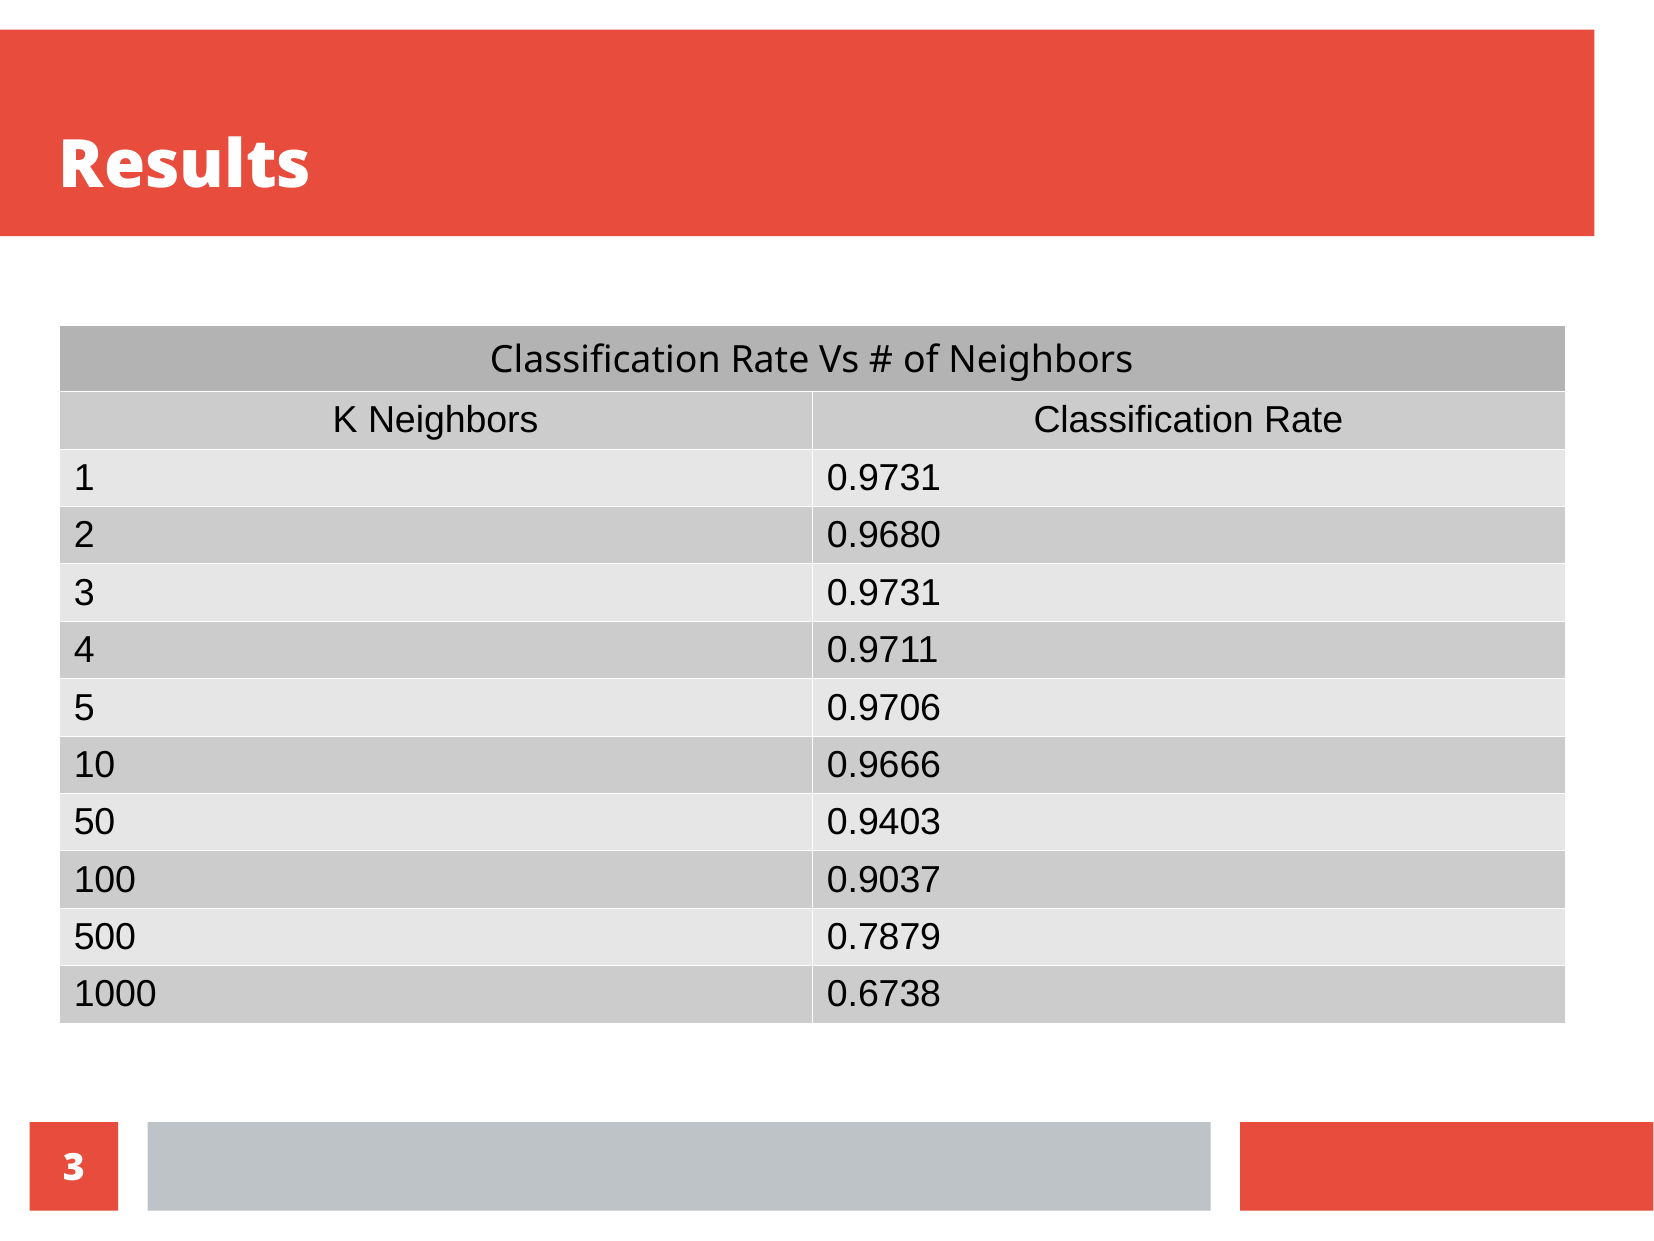

# Results
| Classification Rate Vs # of Neighbors | |
| --- | --- |
| K Neighbors | Classification Rate |
| 1 | 0.9731 |
| 2 | 0.9680 |
| 3 | 0.9731 |
| 4 | 0.9711 |
| 5 | 0.9706 |
| 10 | 0.9666 |
| 50 | 0.9403 |
| 100 | 0.9037 |
| 500 | 0.7879 |
| 1000 | 0.6738 |
3